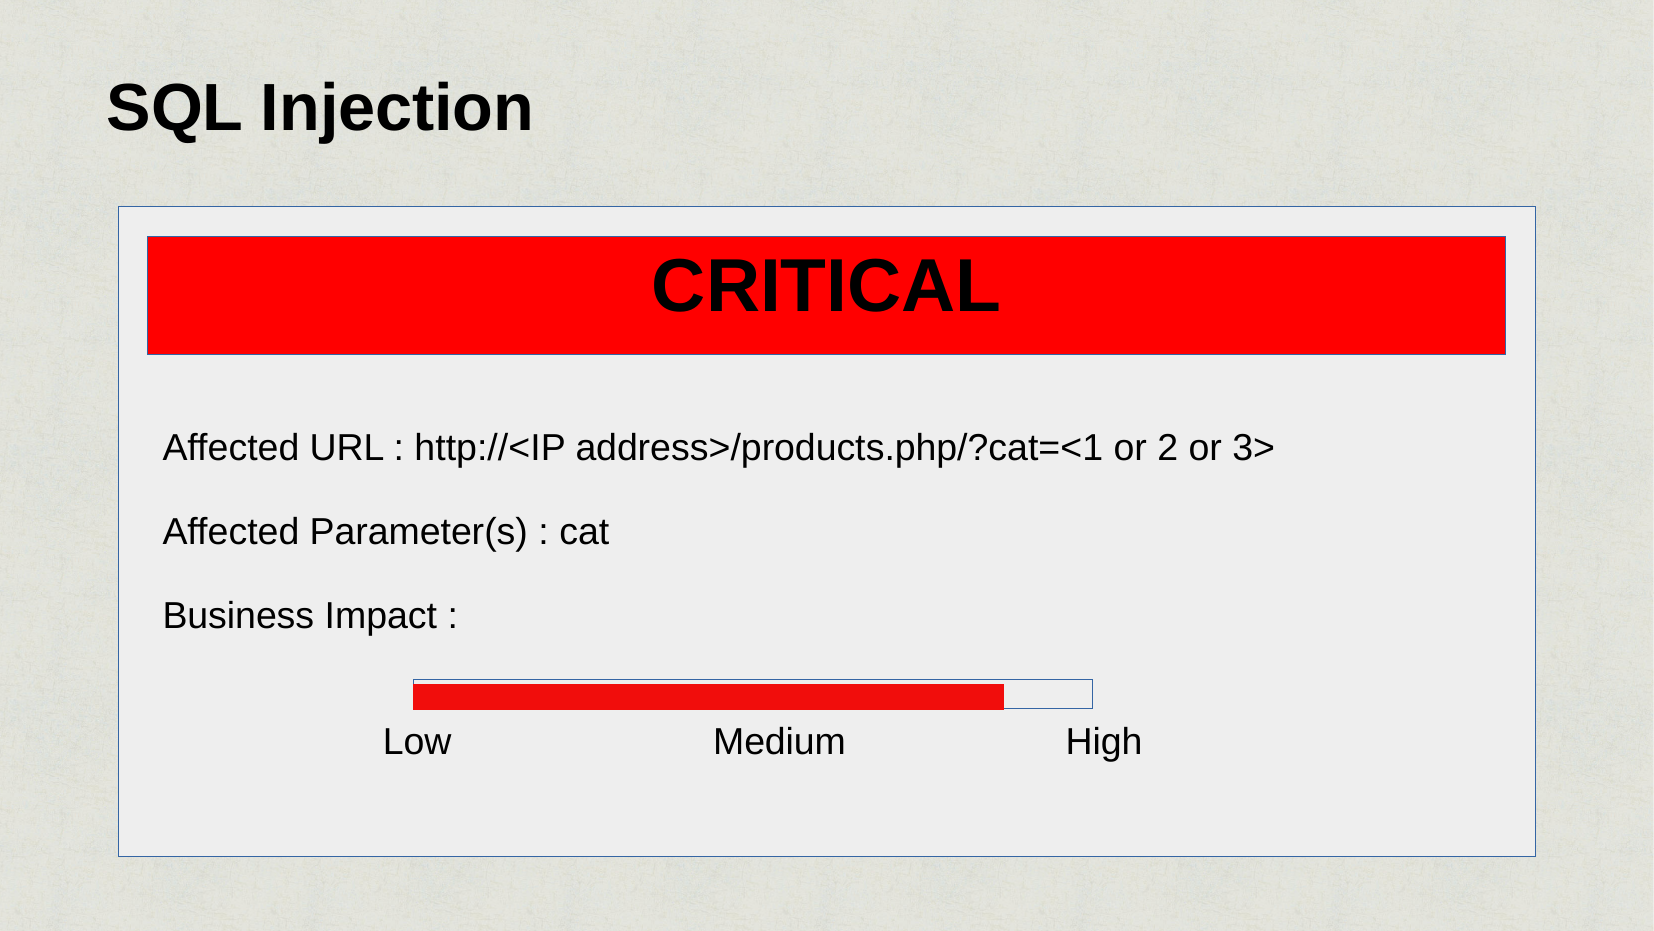

# SQL Injection
CRITICAL
Affected URL : http://<IP address>/products.php/?cat=<1 or 2 or 3>
Affected Parameter(s) : cat
Business Impact :
 Low Medium High